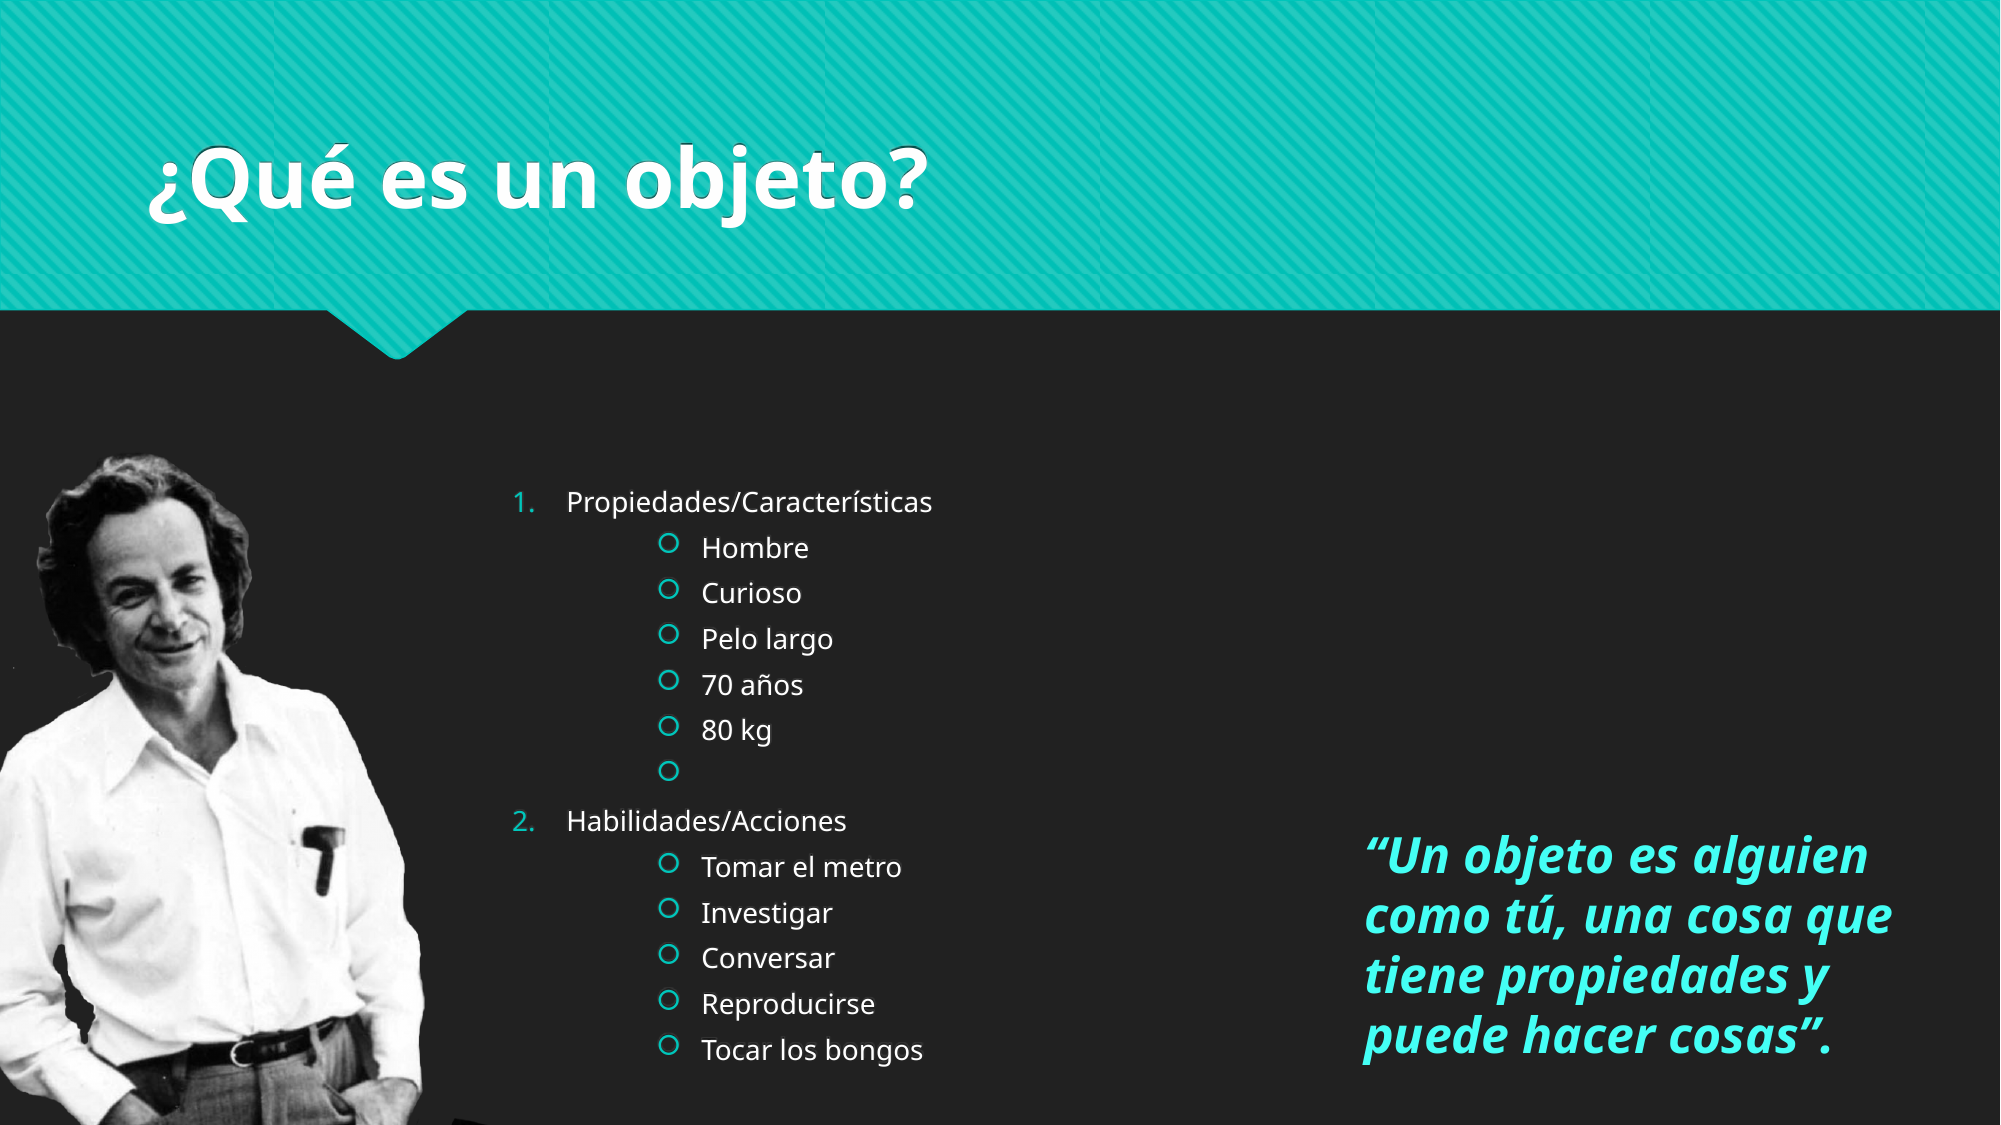

# ¿Qué es un objeto?
Propiedades/Características
Hombre
Curioso
Pelo largo
70 años
80 kg
Habilidades/Acciones
Tomar el metro
Investigar
Conversar
Reproducirse
Tocar los bongos
“Un objeto es alguien como tú, una cosa que tiene propiedades y puede hacer cosas”.